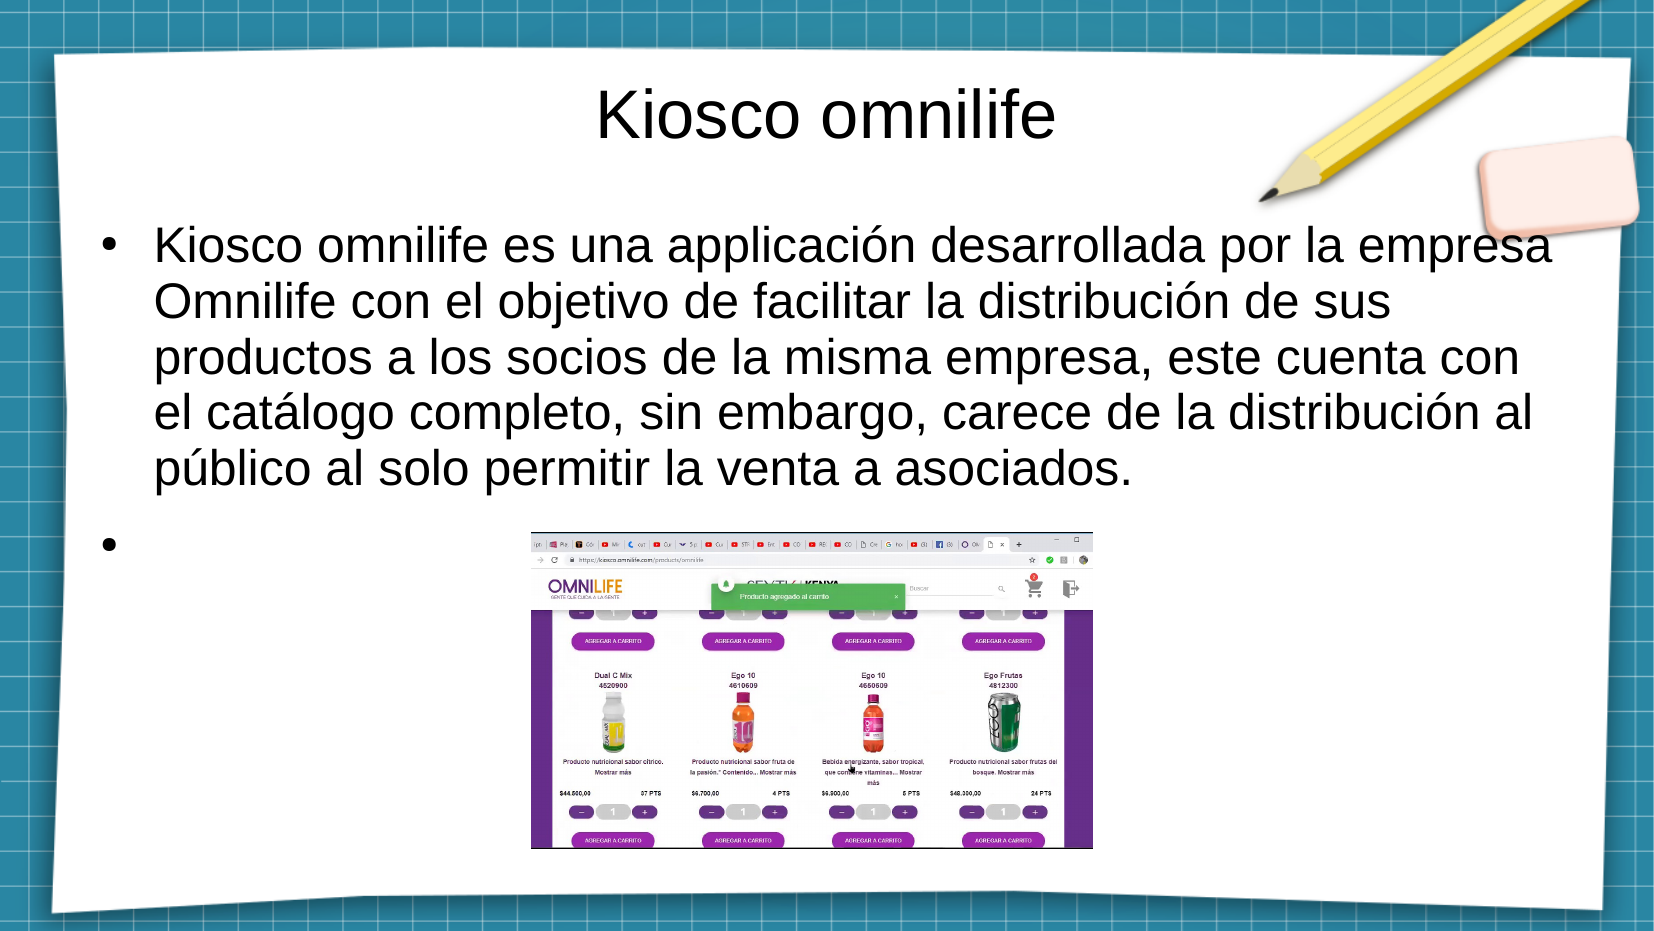

# Kiosco omnilife
Kiosco omnilife es una applicación desarrollada por la empresa Omnilife con el objetivo de facilitar la distribución de sus productos a los socios de la misma empresa, este cuenta con el catálogo completo, sin embargo, carece de la distribución al público al solo permitir la venta a asociados.